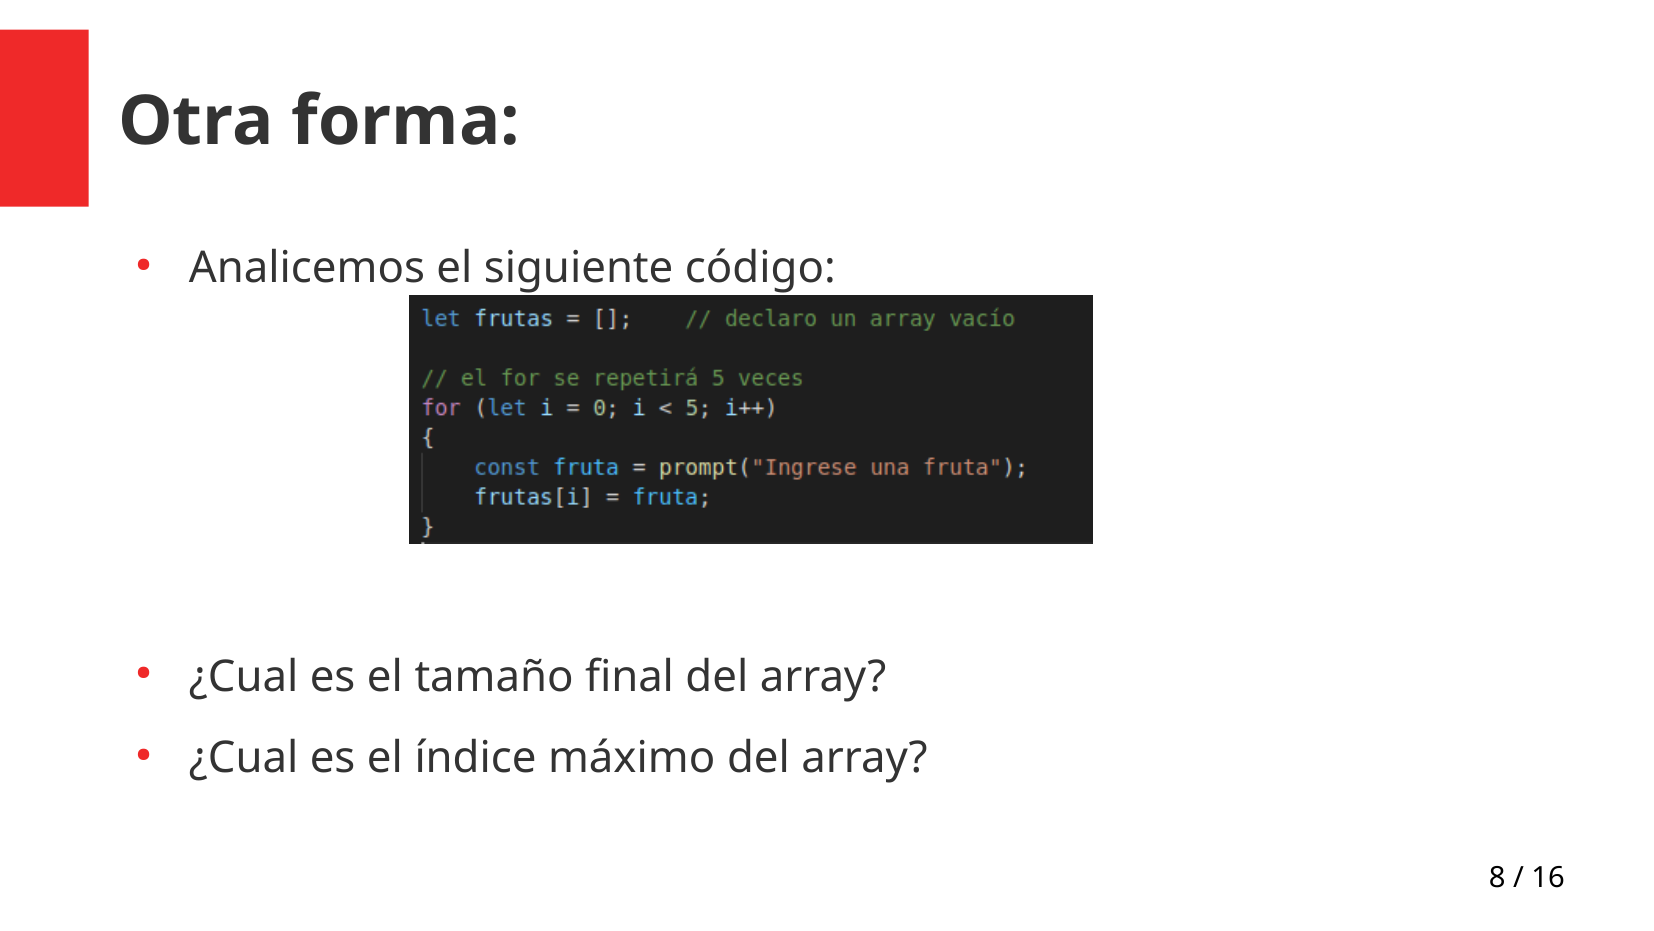

# Otra forma:
Analicemos el siguiente código:
¿Cual es el tamaño final del array?
¿Cual es el índice máximo del array?
8